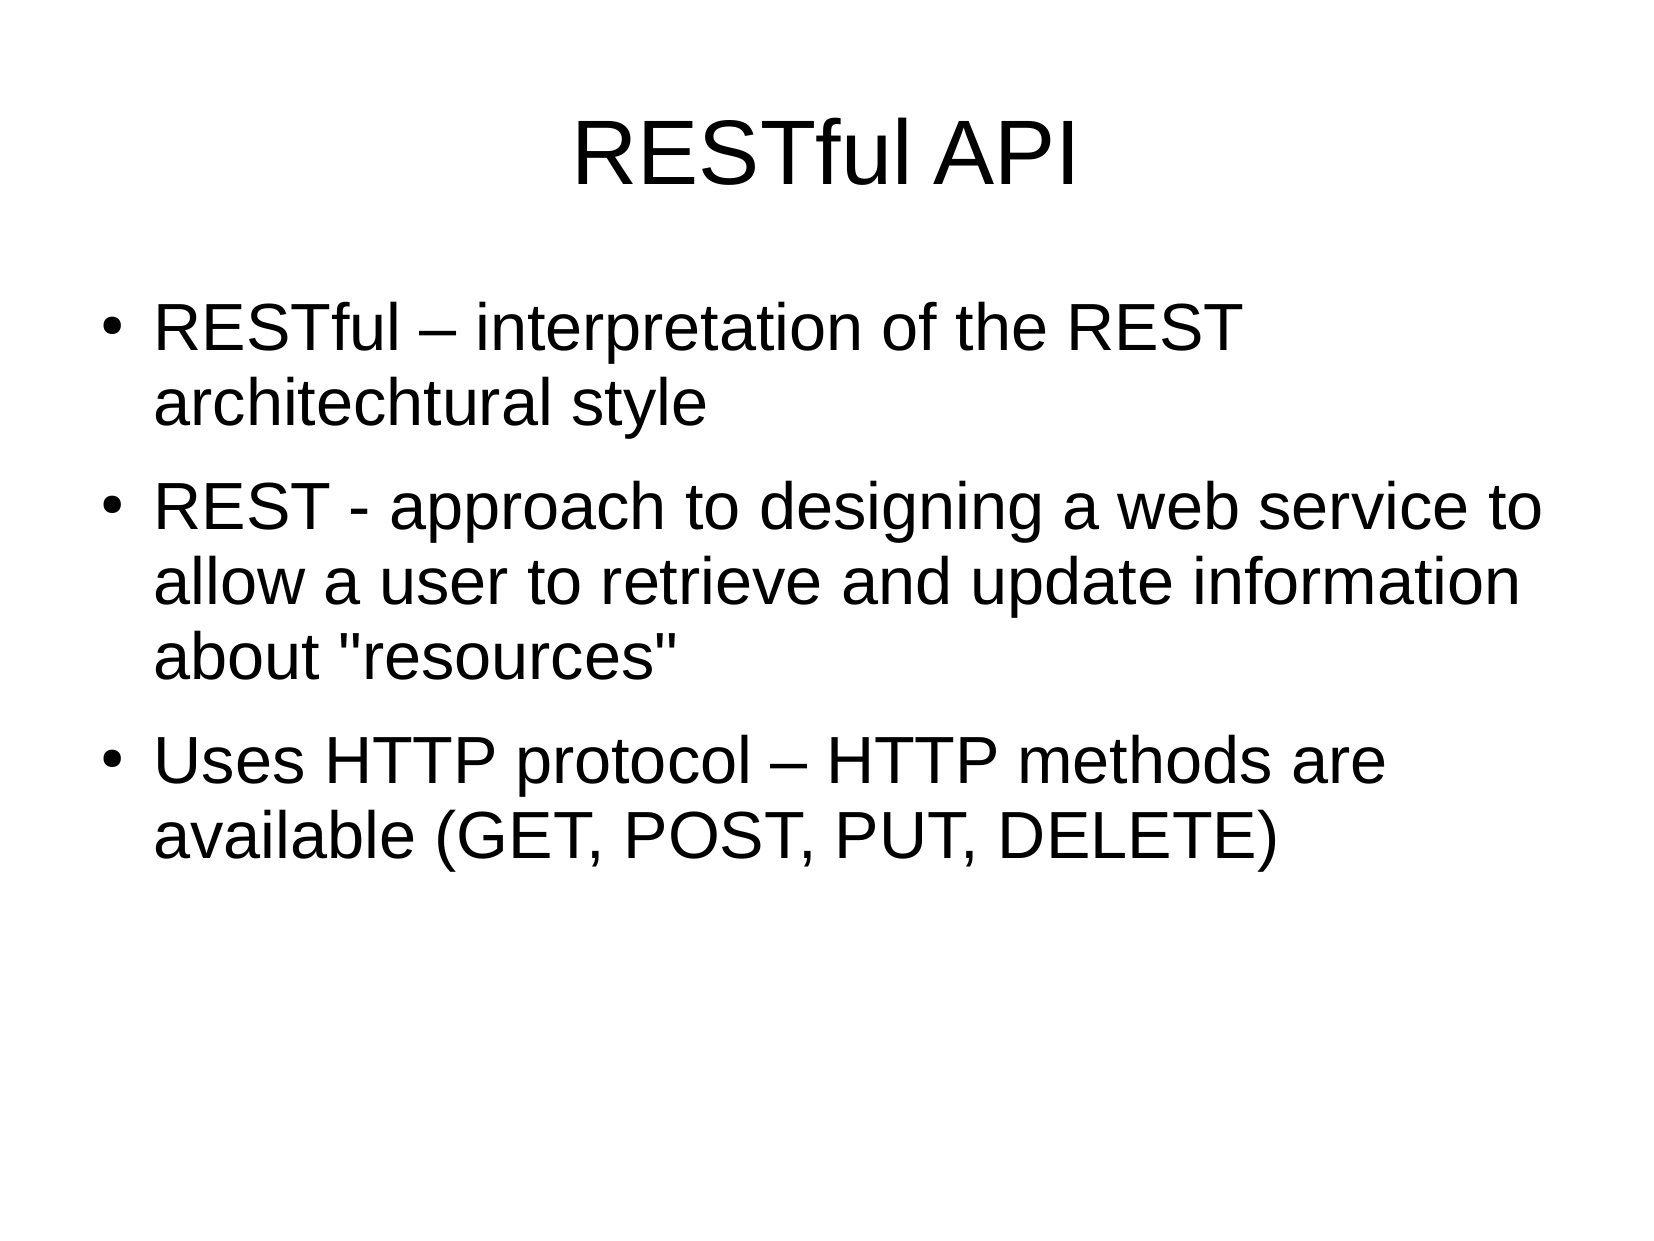

# RESTful API
RESTful – interpretation of the REST architechtural style
REST - approach to designing a web service to allow a user to retrieve and update information about "resources"
Uses HTTP protocol – HTTP methods are available (GET, POST, PUT, DELETE)